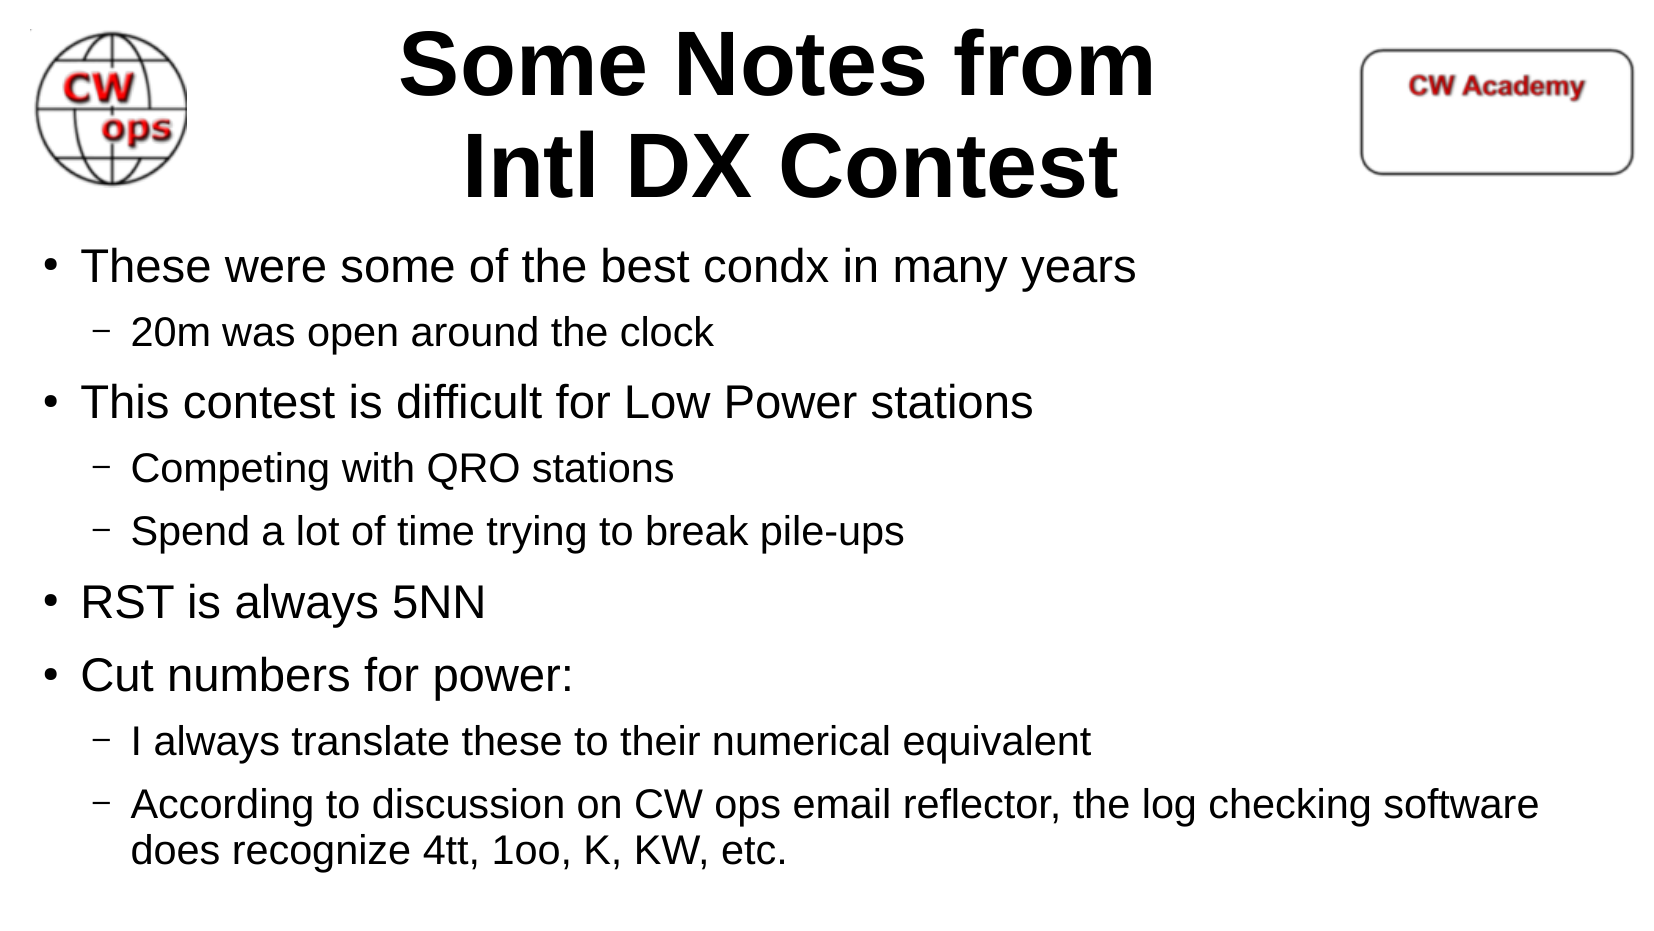

# Some Notes from Intl DX Contest
These were some of the best condx in many years
20m was open around the clock
This contest is difficult for Low Power stations
Competing with QRO stations
Spend a lot of time trying to break pile-ups
RST is always 5NN
Cut numbers for power:
I always translate these to their numerical equivalent
According to discussion on CW ops email reflector, the log checking software does recognize 4tt, 1oo, K, KW, etc.